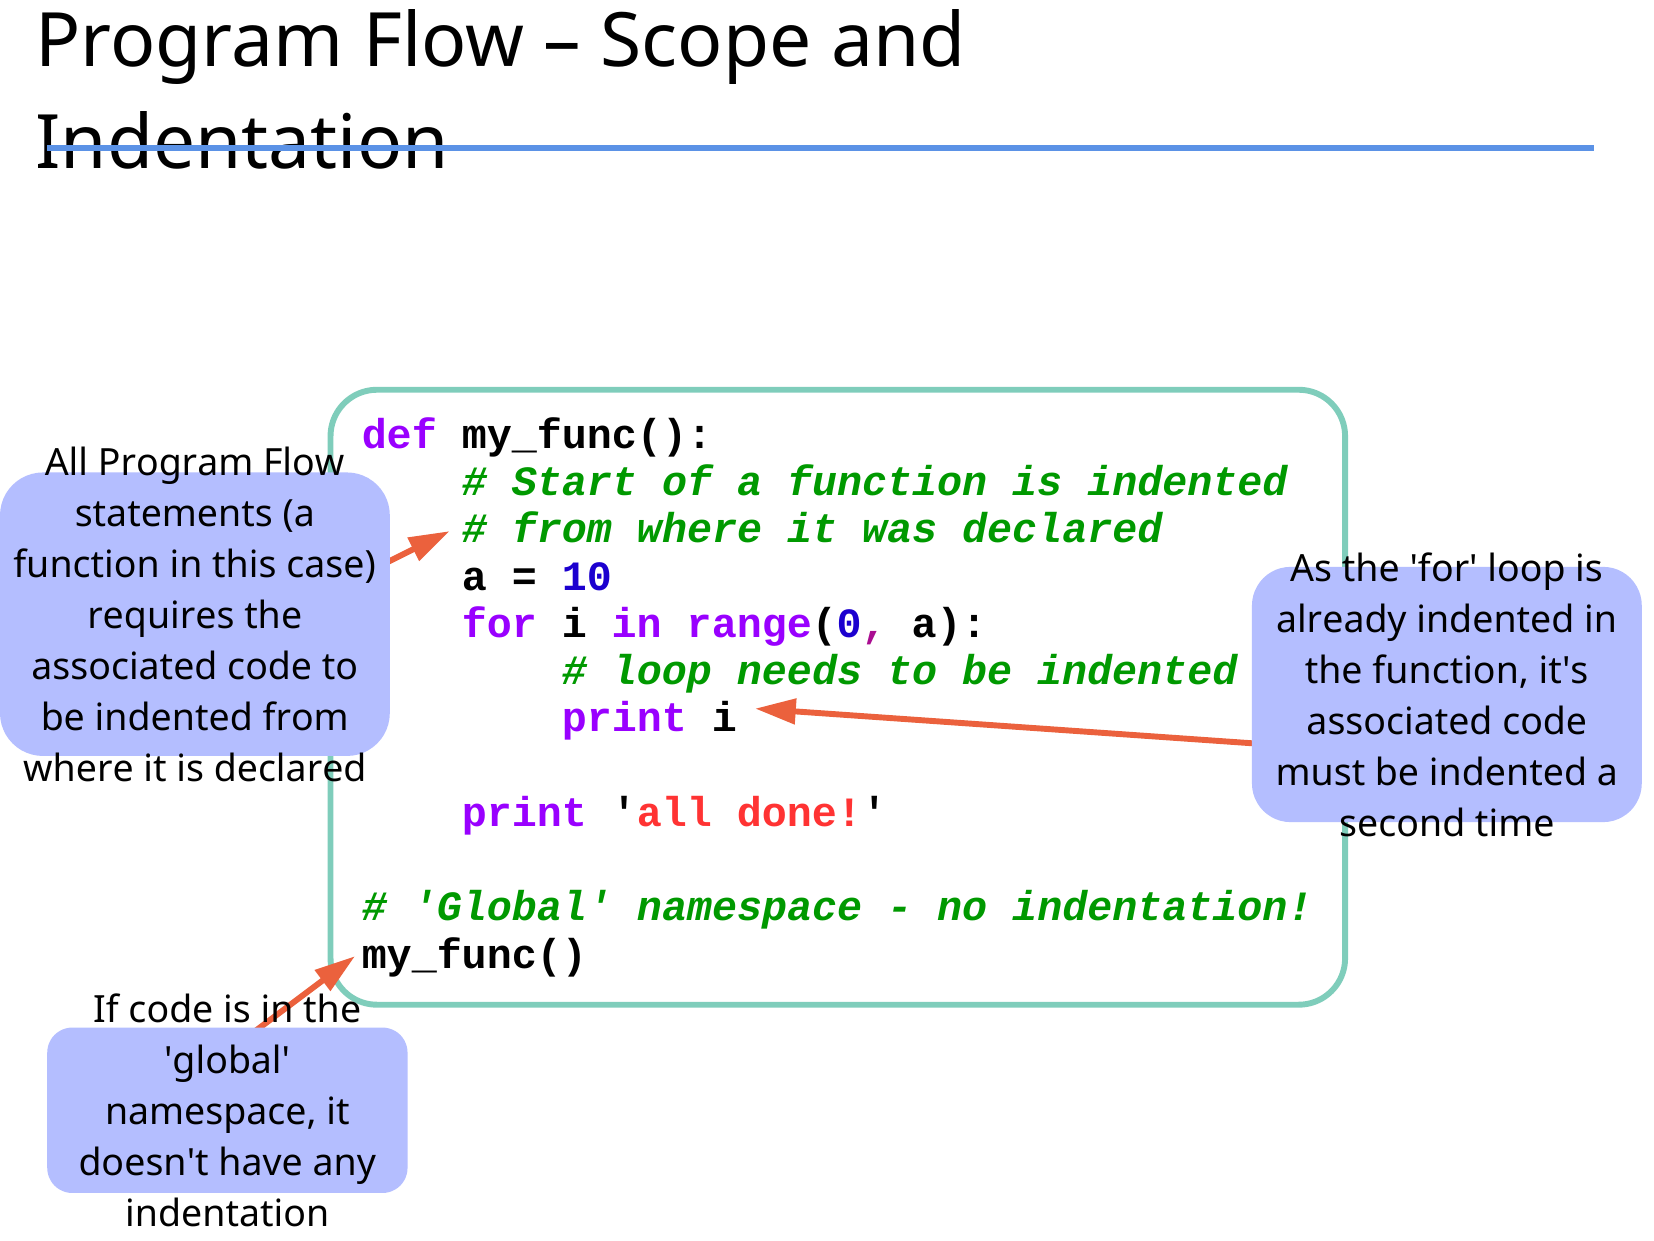

# Program Flow – Scope and Indentation
def my_func():
 # Start of a function is indented
 # from where it was declared
 a = 10
 for i in range(0, a):
 # loop needs to be indented
 print i
 print 'all done!'
# 'Global' namespace - no indentation!
my_func()
All Program Flow statements (a function in this case) requires the associated code to be indented from where it is declared
As the 'for' loop is already indented in the function, it's associated code must be indented a second time
If code is in the 'global' namespace, it doesn't have any indentation